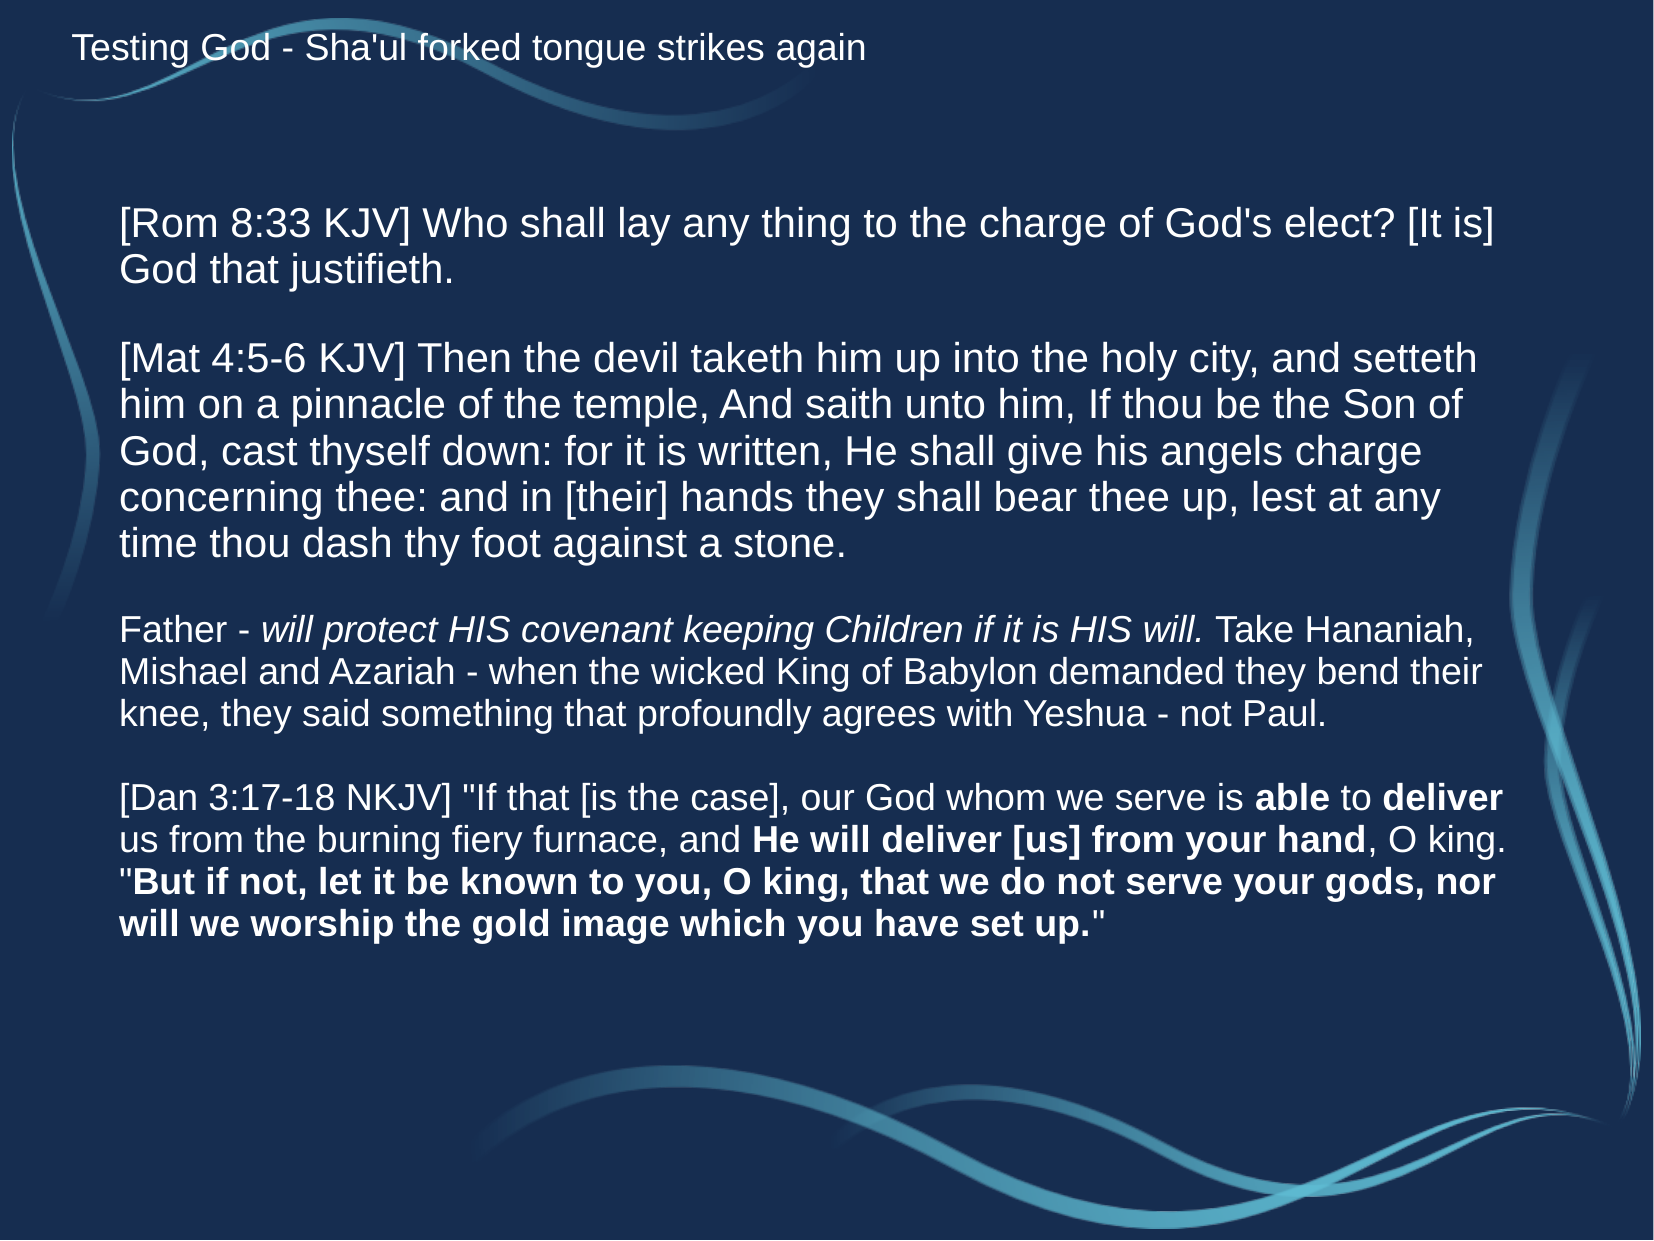

Testing God - Sha'ul forked tongue strikes again
[Rom 8:33 KJV] Who shall lay any thing to the charge of God's elect? [It is] God that justifieth.
[Mat 4:5-6 KJV] Then the devil taketh him up into the holy city, and setteth him on a pinnacle of the temple, And saith unto him, If thou be the Son of God, cast thyself down: for it is written, He shall give his angels charge concerning thee: and in [their] hands they shall bear thee up, lest at any time thou dash thy foot against a stone.
Father - will protect HIS covenant keeping Children if it is HIS will. Take Hananiah, Mishael and Azariah - when the wicked King of Babylon demanded they bend their knee, they said something that profoundly agrees with Yeshua - not Paul.
[Dan 3:17-18 NKJV] "If that [is the case], our God whom we serve is able to deliver us from the burning fiery furnace, and He will deliver [us] from your hand, O king. "But if not, let it be known to you, O king, that we do not serve your gods, nor will we worship the gold image which you have set up."